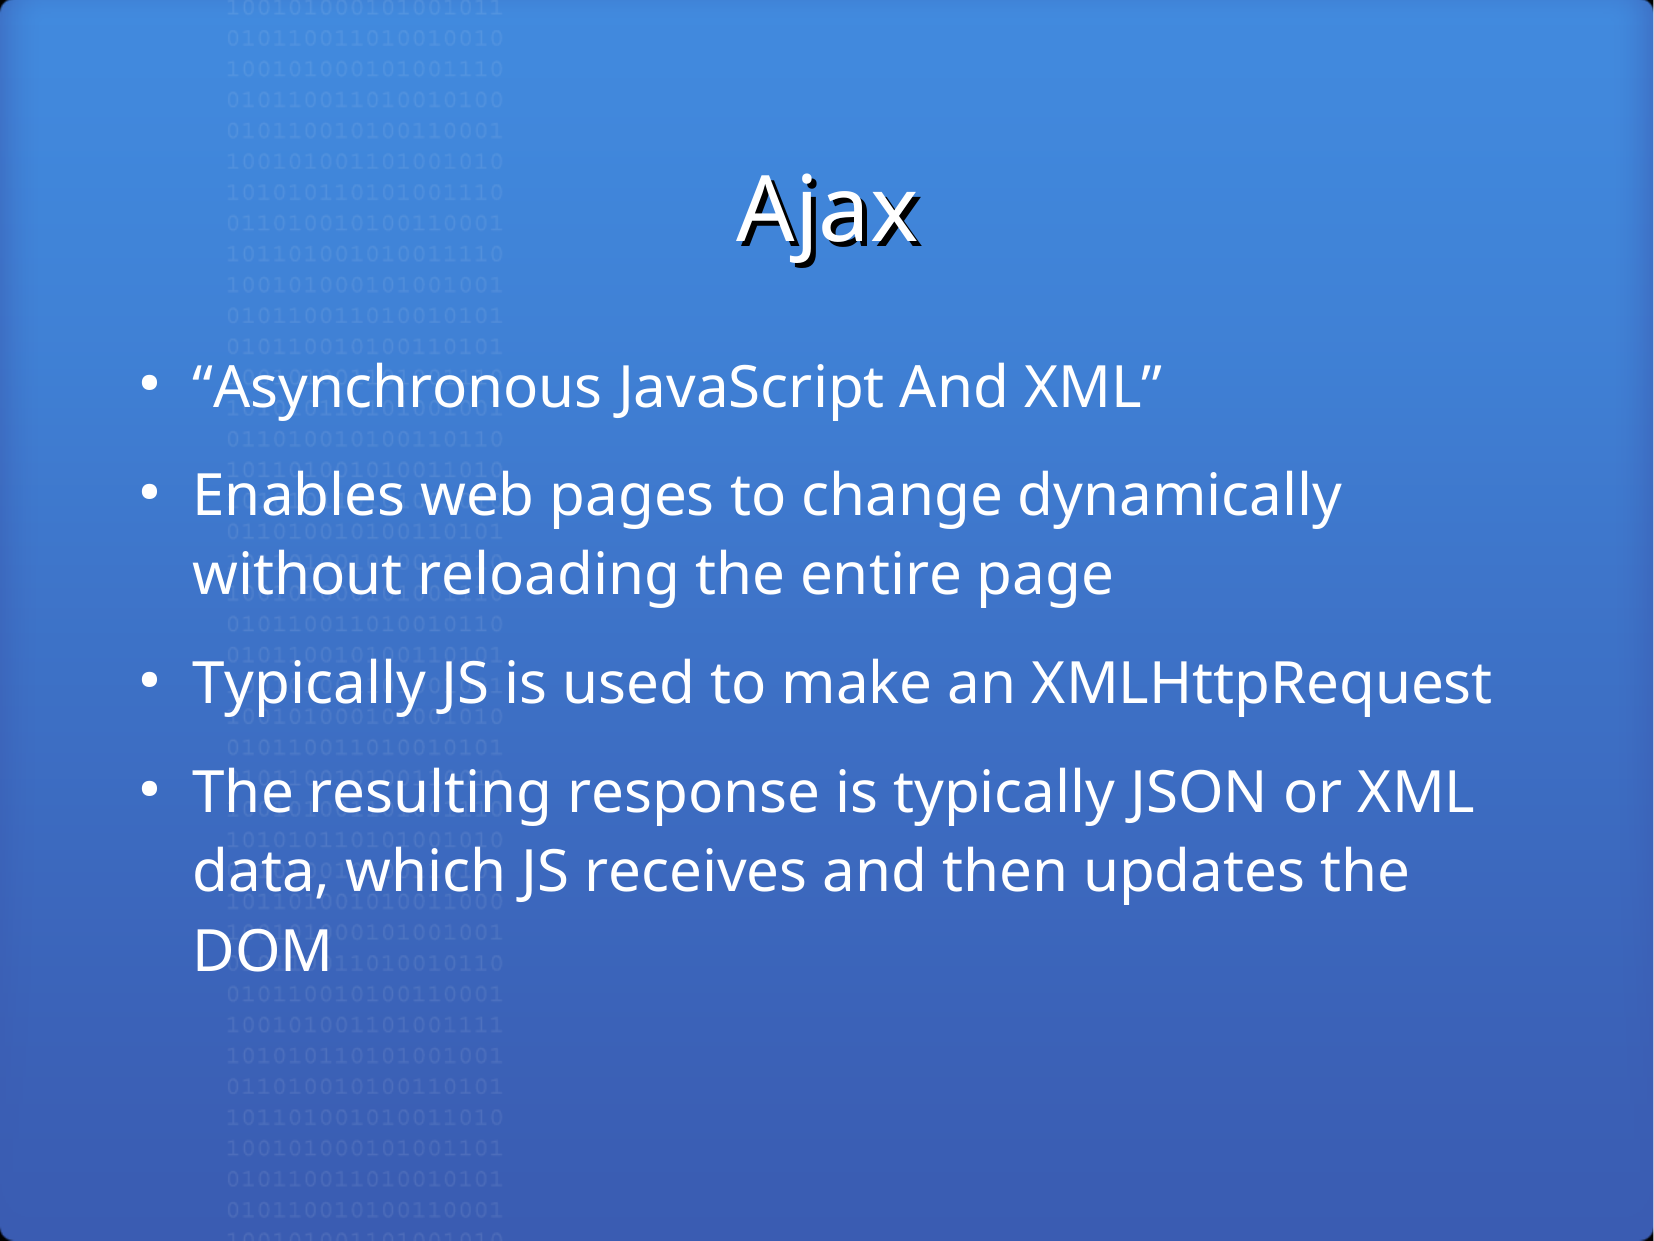

# Ajax
“Asynchronous JavaScript And XML”
Enables web pages to change dynamically without reloading the entire page
Typically JS is used to make an XMLHttpRequest
The resulting response is typically JSON or XML data, which JS receives and then updates the DOM